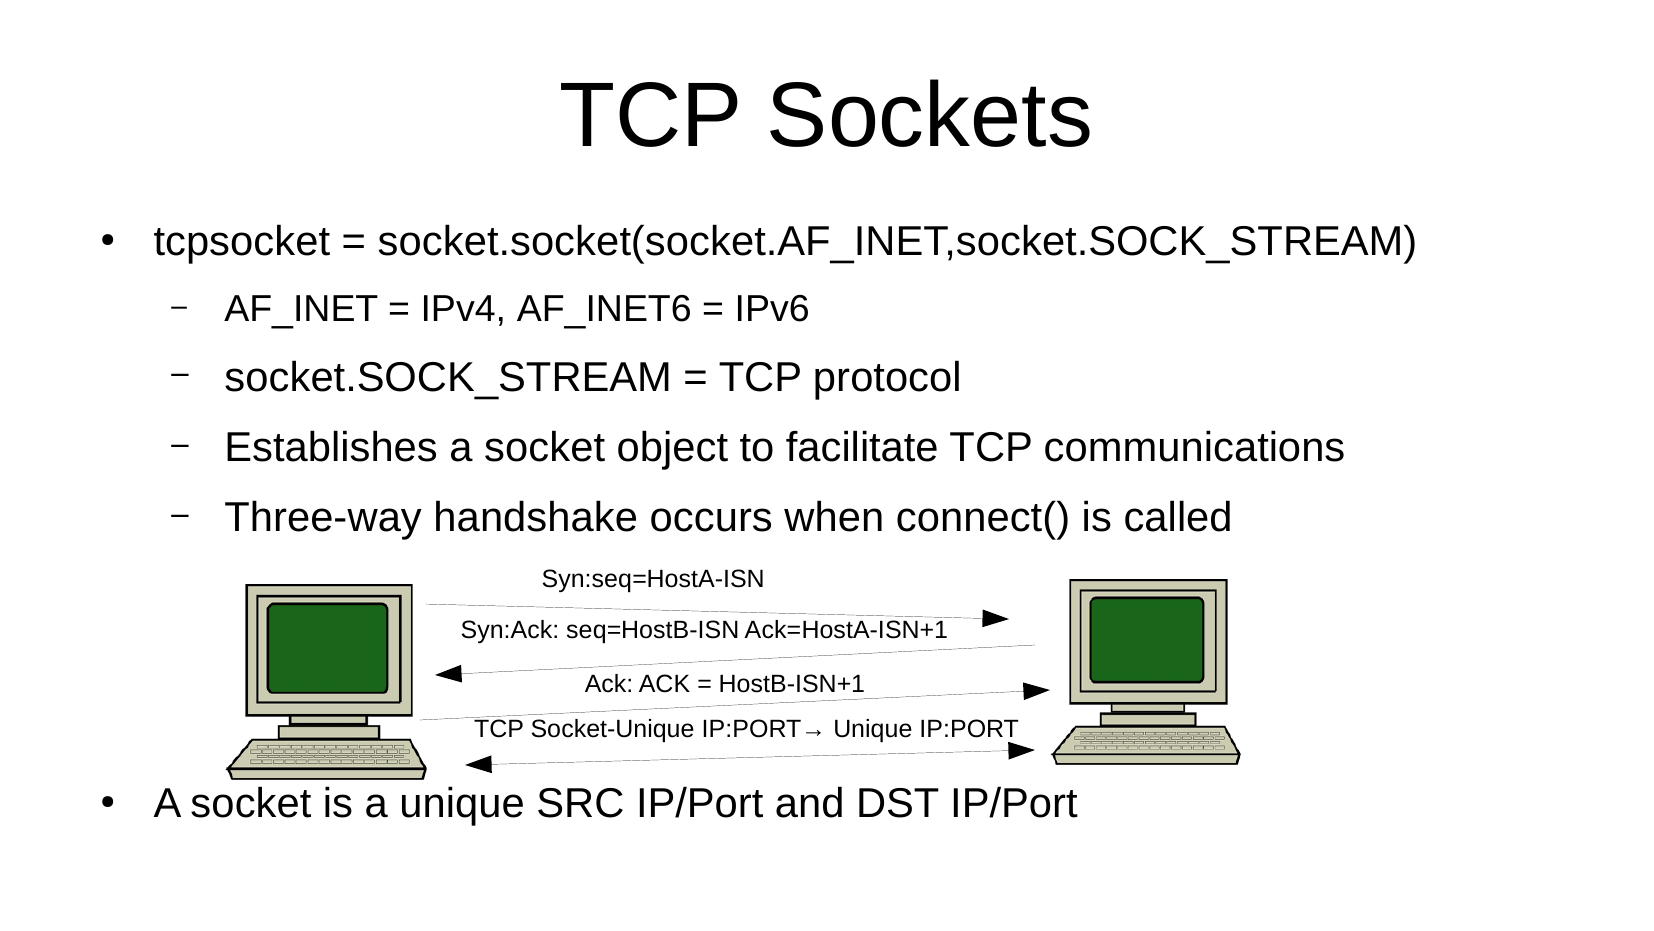

# TCP Sockets
tcpsocket = socket.socket(socket.AF_INET,socket.SOCK_STREAM)
AF_INET = IPv4, AF_INET6 = IPv6
socket.SOCK_STREAM = TCP protocol
Establishes a socket object to facilitate TCP communications
Three-way handshake occurs when connect() is called
A socket is a unique SRC IP/Port and DST IP/Port
Syn:seq=HostA-ISN
Syn:Ack: seq=HostB-ISN Ack=HostA-ISN+1
Ack: ACK = HostB-ISN+1
TCP Socket-Unique IP:PORT→ Unique IP:PORT